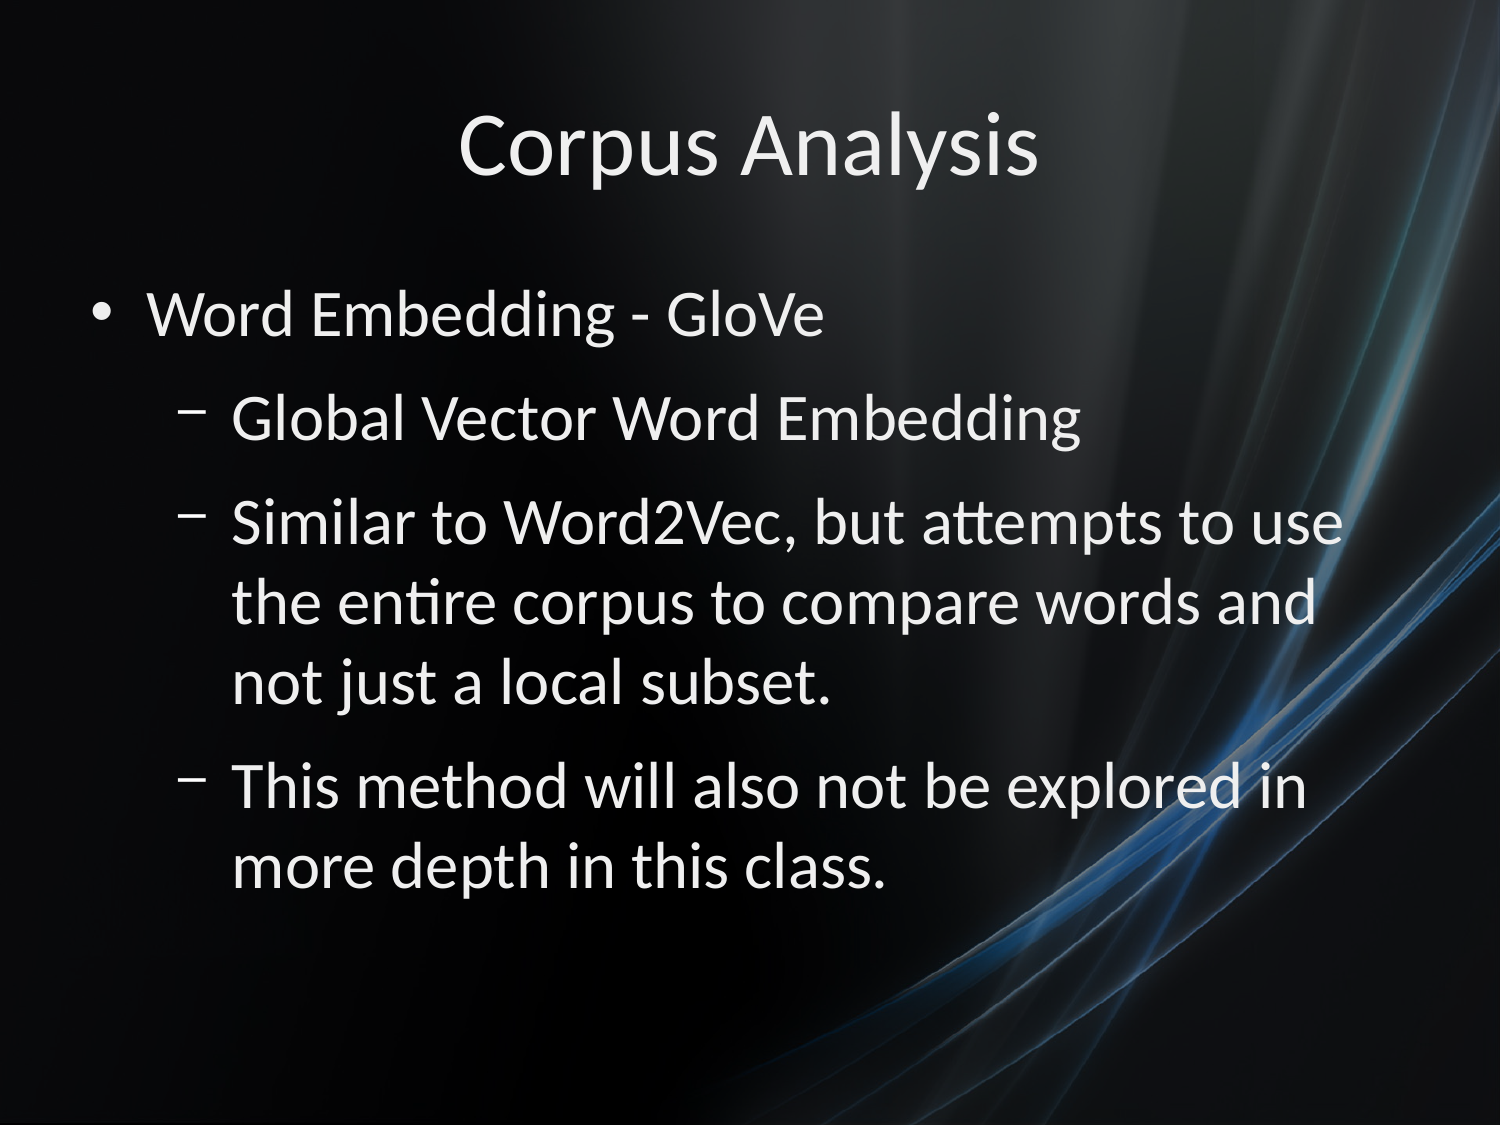

# Corpus Analysis
Word Embedding - GloVe
Global Vector Word Embedding
Similar to Word2Vec, but attempts to use the entire corpus to compare words and not just a local subset.
This method will also not be explored in more depth in this class.